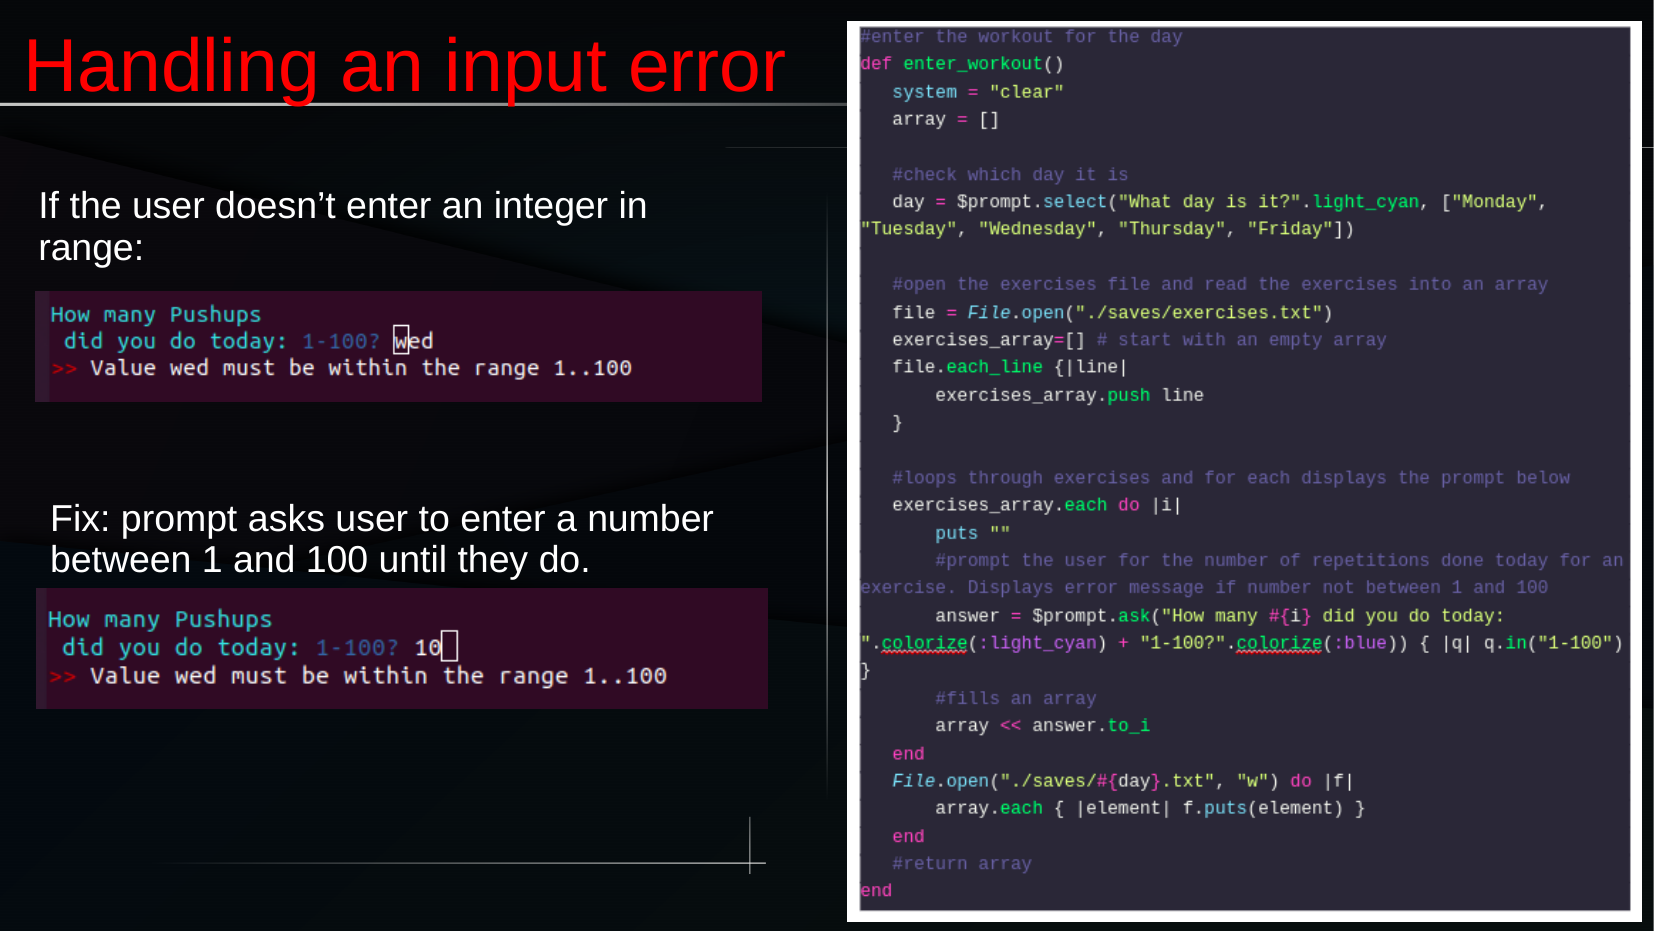

# Handling an input error
If the user doesn’t enter an integer in range:
Fix: prompt asks user to enter a number between 1 and 100 until they do.